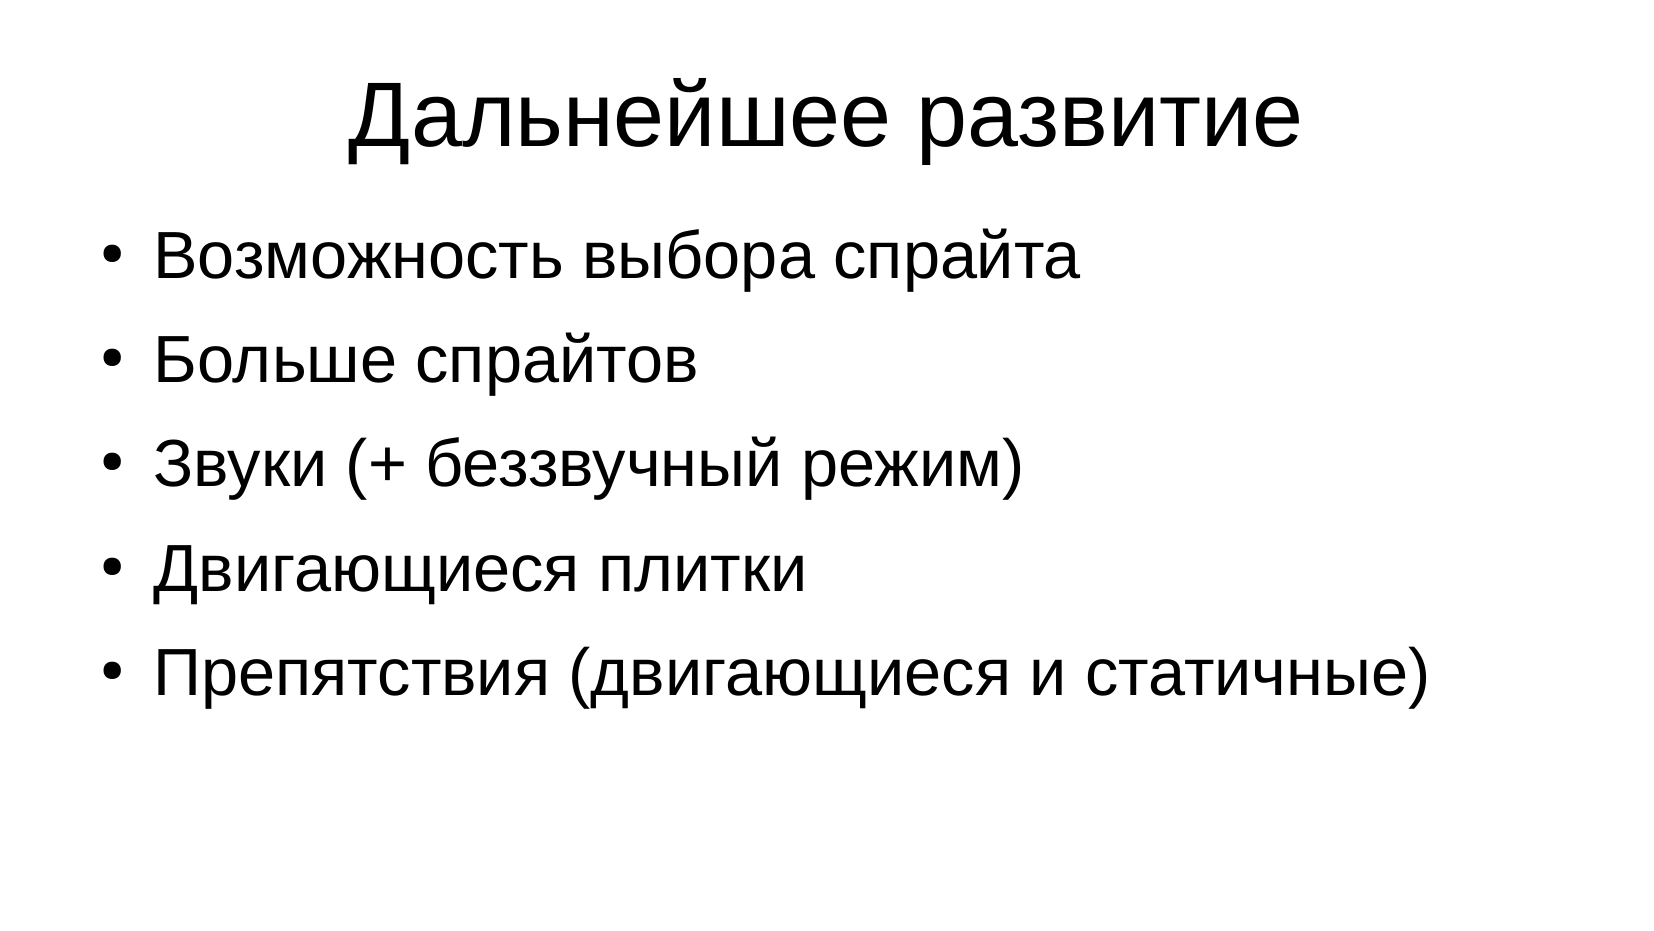

# Дальнейшее развитие
Возможность выбора спрайта
Больше спрайтов
Звуки (+ беззвучный режим)
Двигающиеся плитки
Препятствия (двигающиеся и статичные)